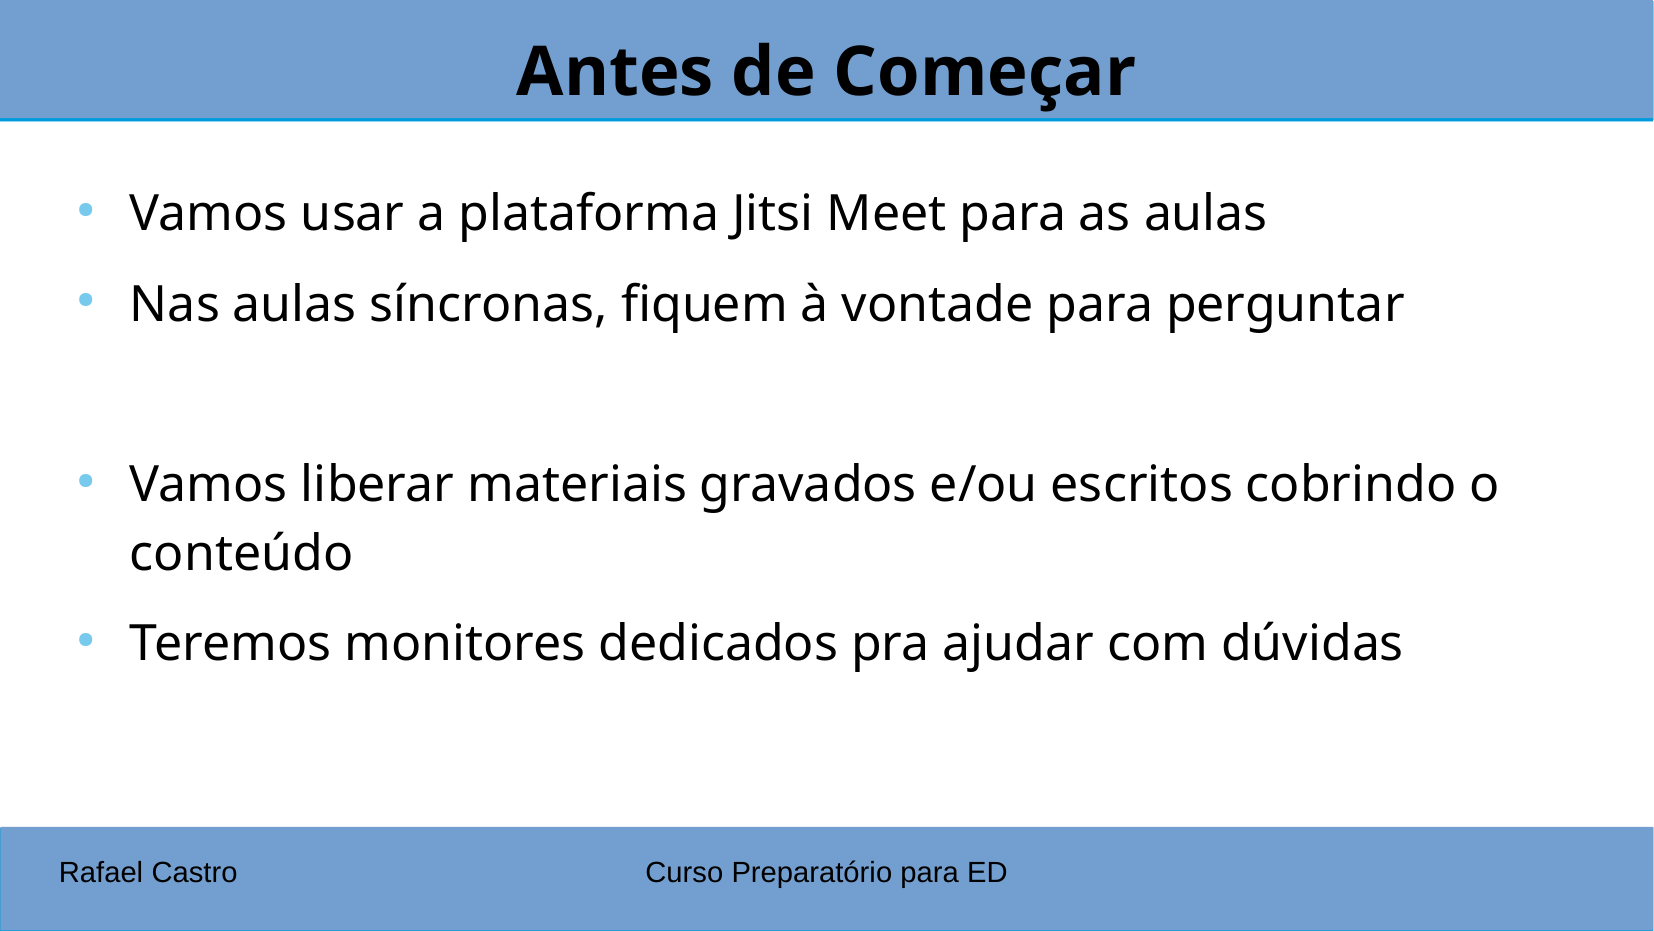

# Antes de Começar
Vamos usar a plataforma Jitsi Meet para as aulas
Nas aulas síncronas, fiquem à vontade para perguntar
Vamos liberar materiais gravados e/ou escritos cobrindo o conteúdo
Teremos monitores dedicados pra ajudar com dúvidas
Curso Preparatório para ED